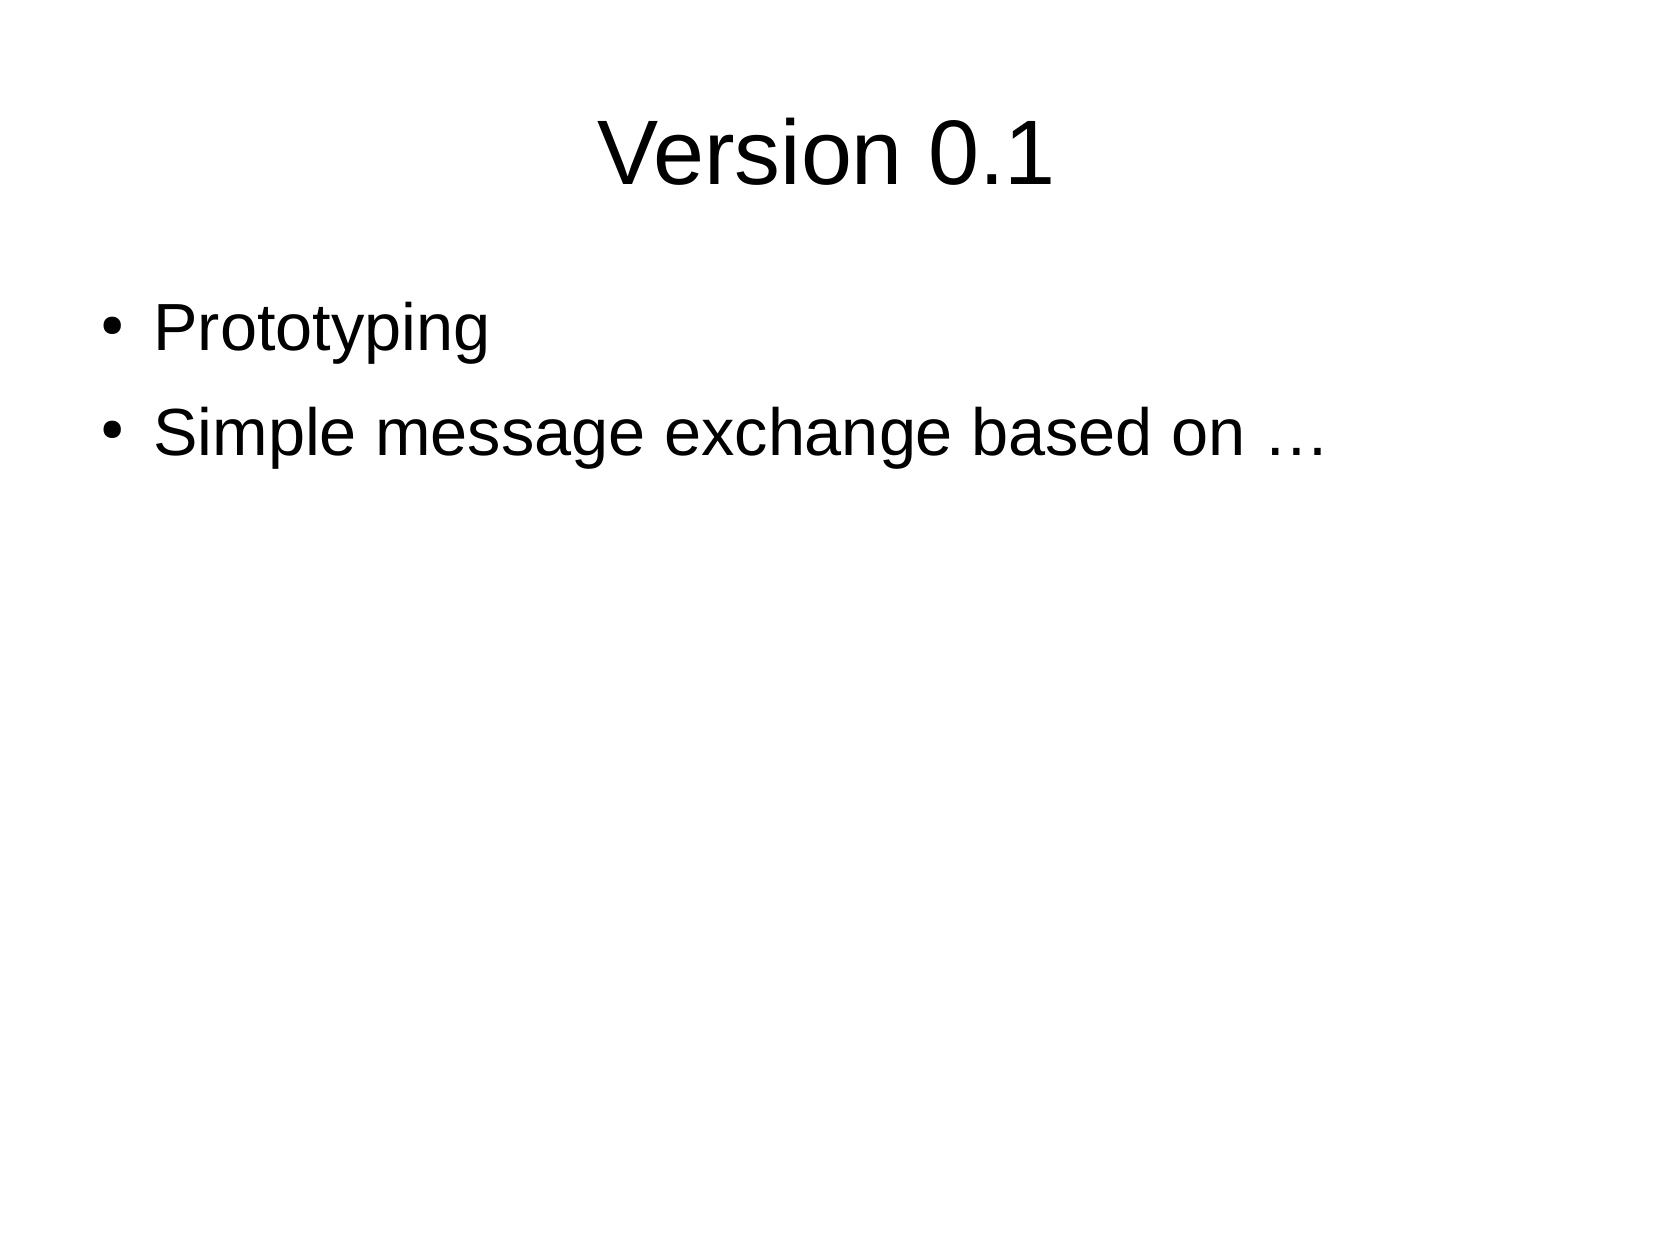

# Version 0.1
Prototyping
Simple message exchange based on …